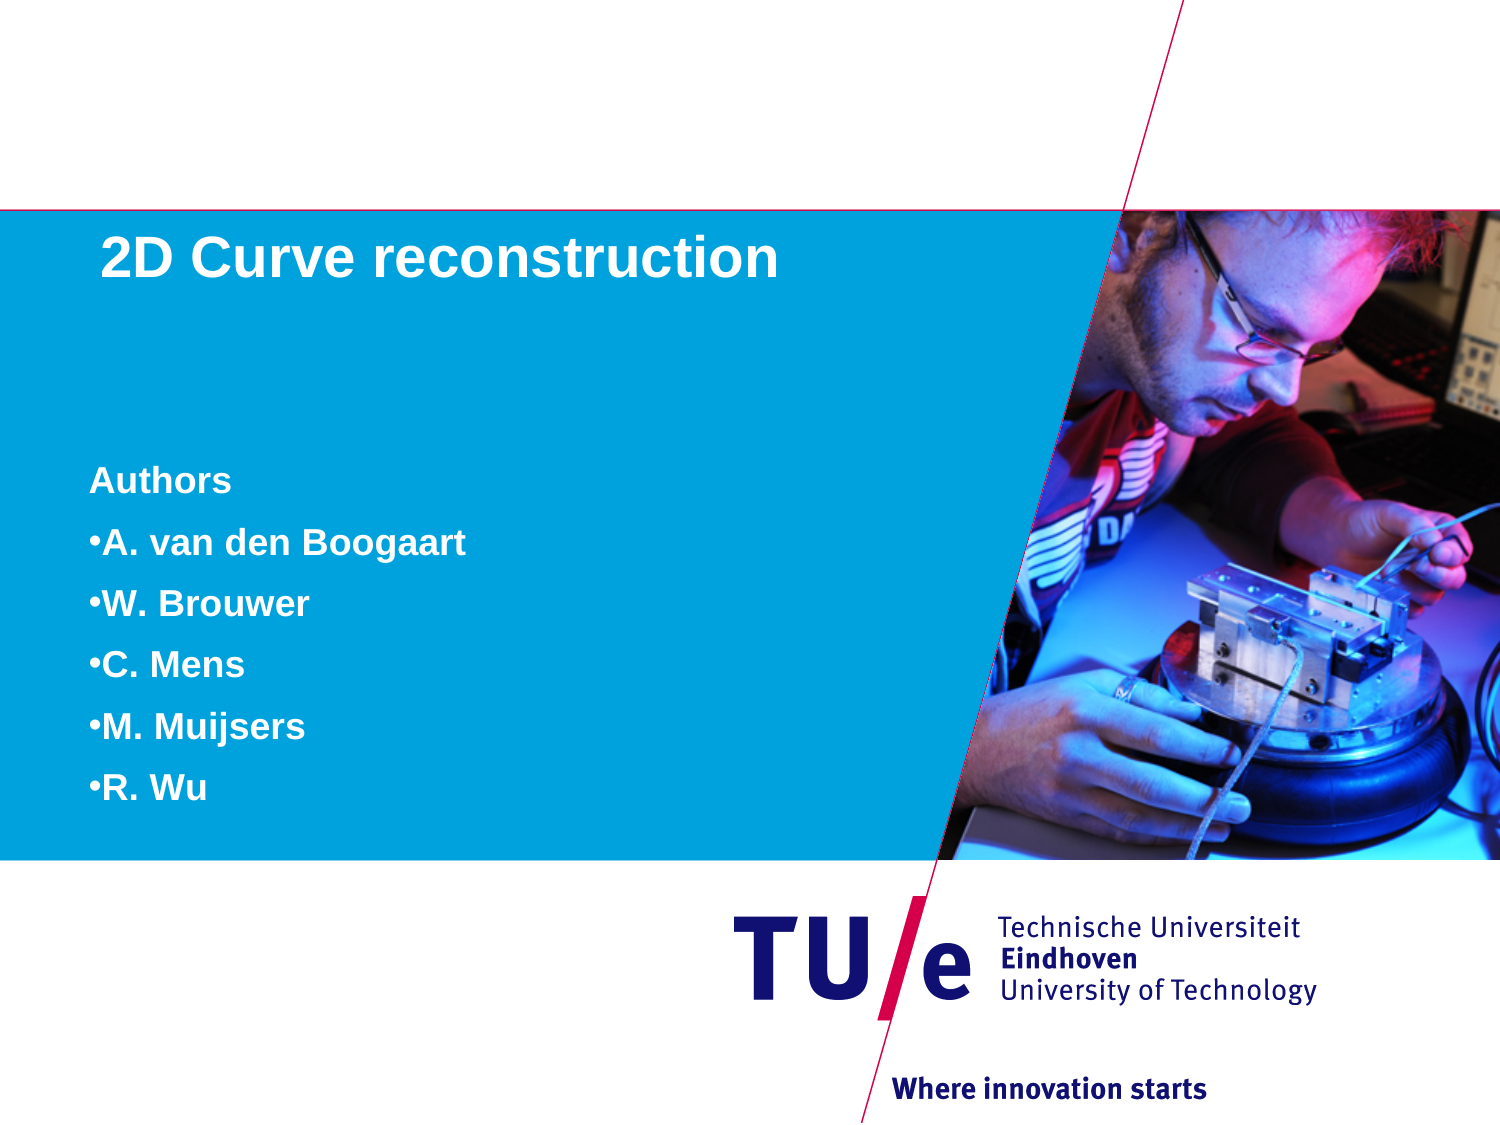

2D Curve reconstruction
Authors
A. van den Boogaart
W. Brouwer
C. Mens
M. Muijsers
R. Wu